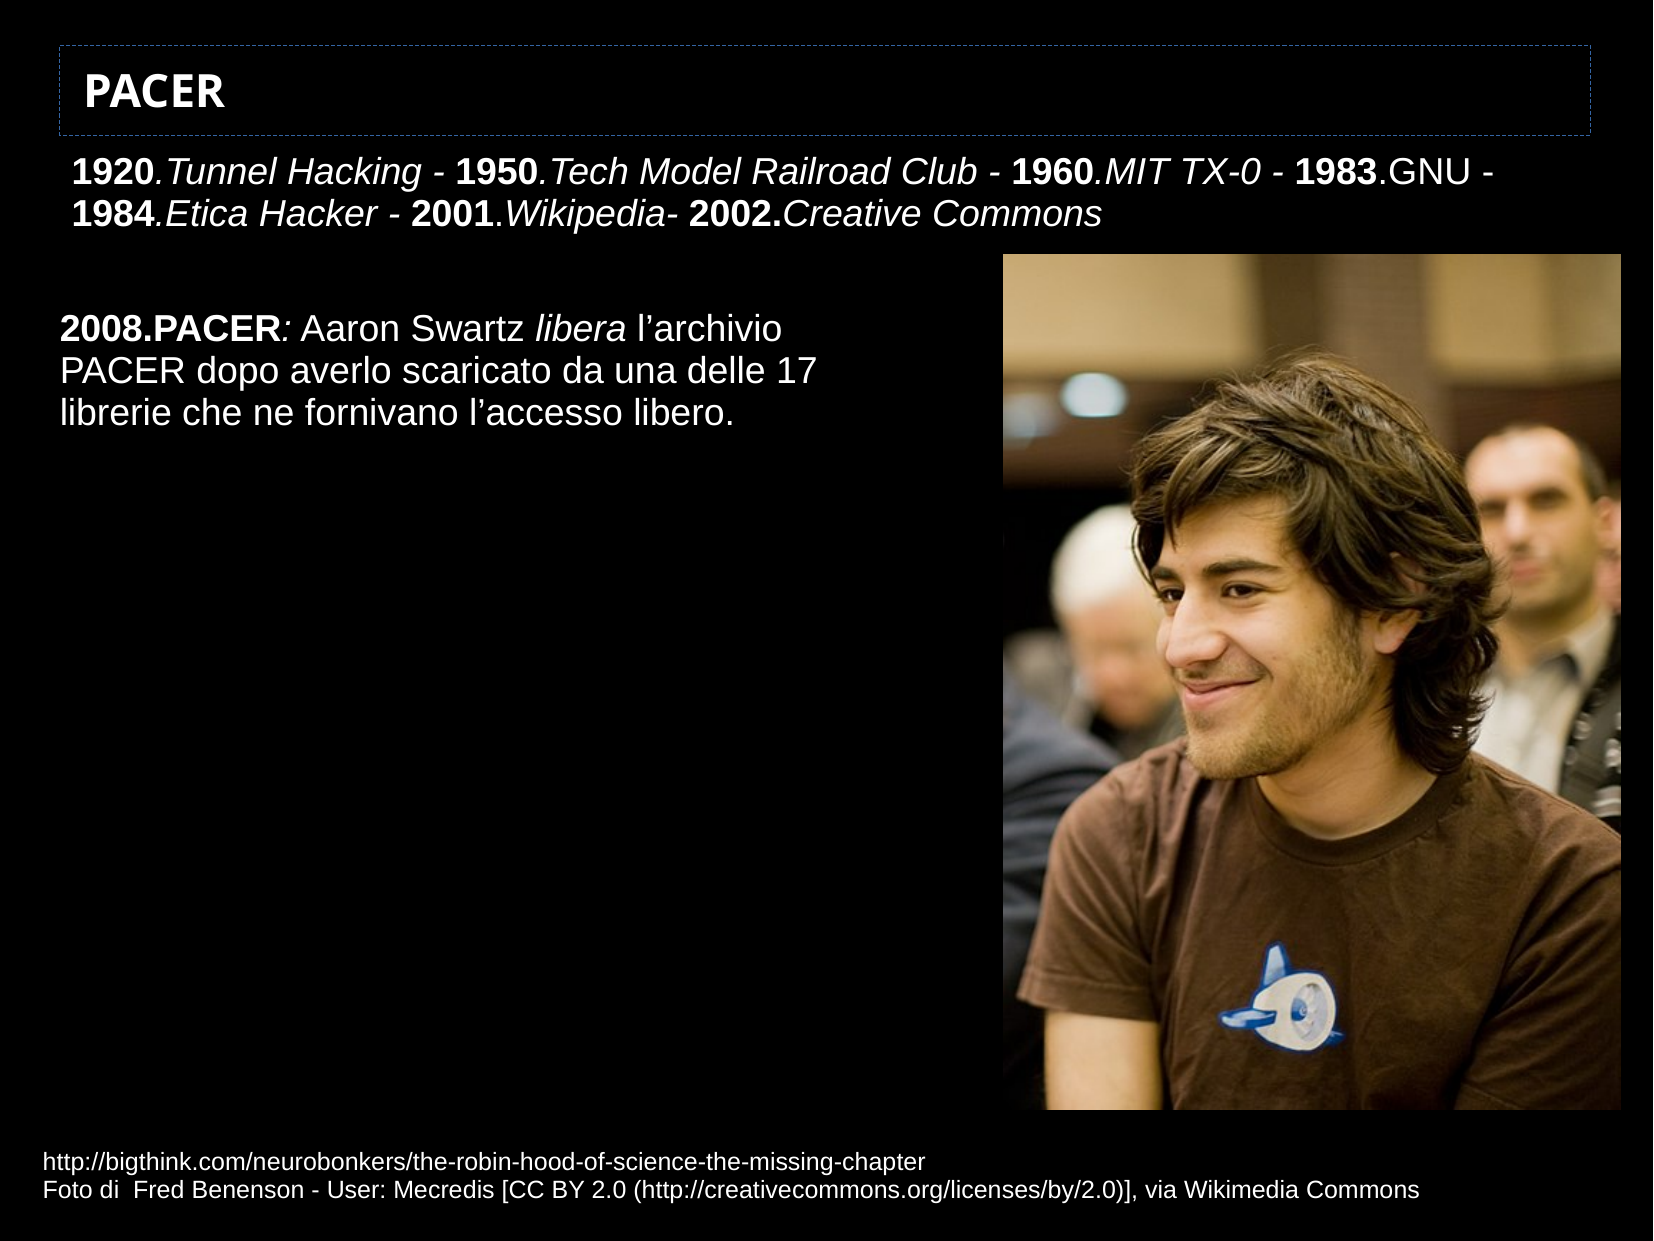

# PACER
1920.Tunnel Hacking - 1950.Tech Model Railroad Club - 1960.MIT TX-0 - 1983.GNU - 1984.Etica Hacker - 2001.Wikipedia- 2002.Creative Commons-
2008.PACER: Aaron Swartz libera l’archivio PACER dopo averlo scaricato da una delle 17 librerie che ne fornivano l’accesso libero.
http://bigthink.com/neurobonkers/the-robin-hood-of-science-the-missing-chapter
Foto di Fred Benenson - User: Mecredis [CC BY 2.0 (http://creativecommons.org/licenses/by/2.0)], via Wikimedia Commons